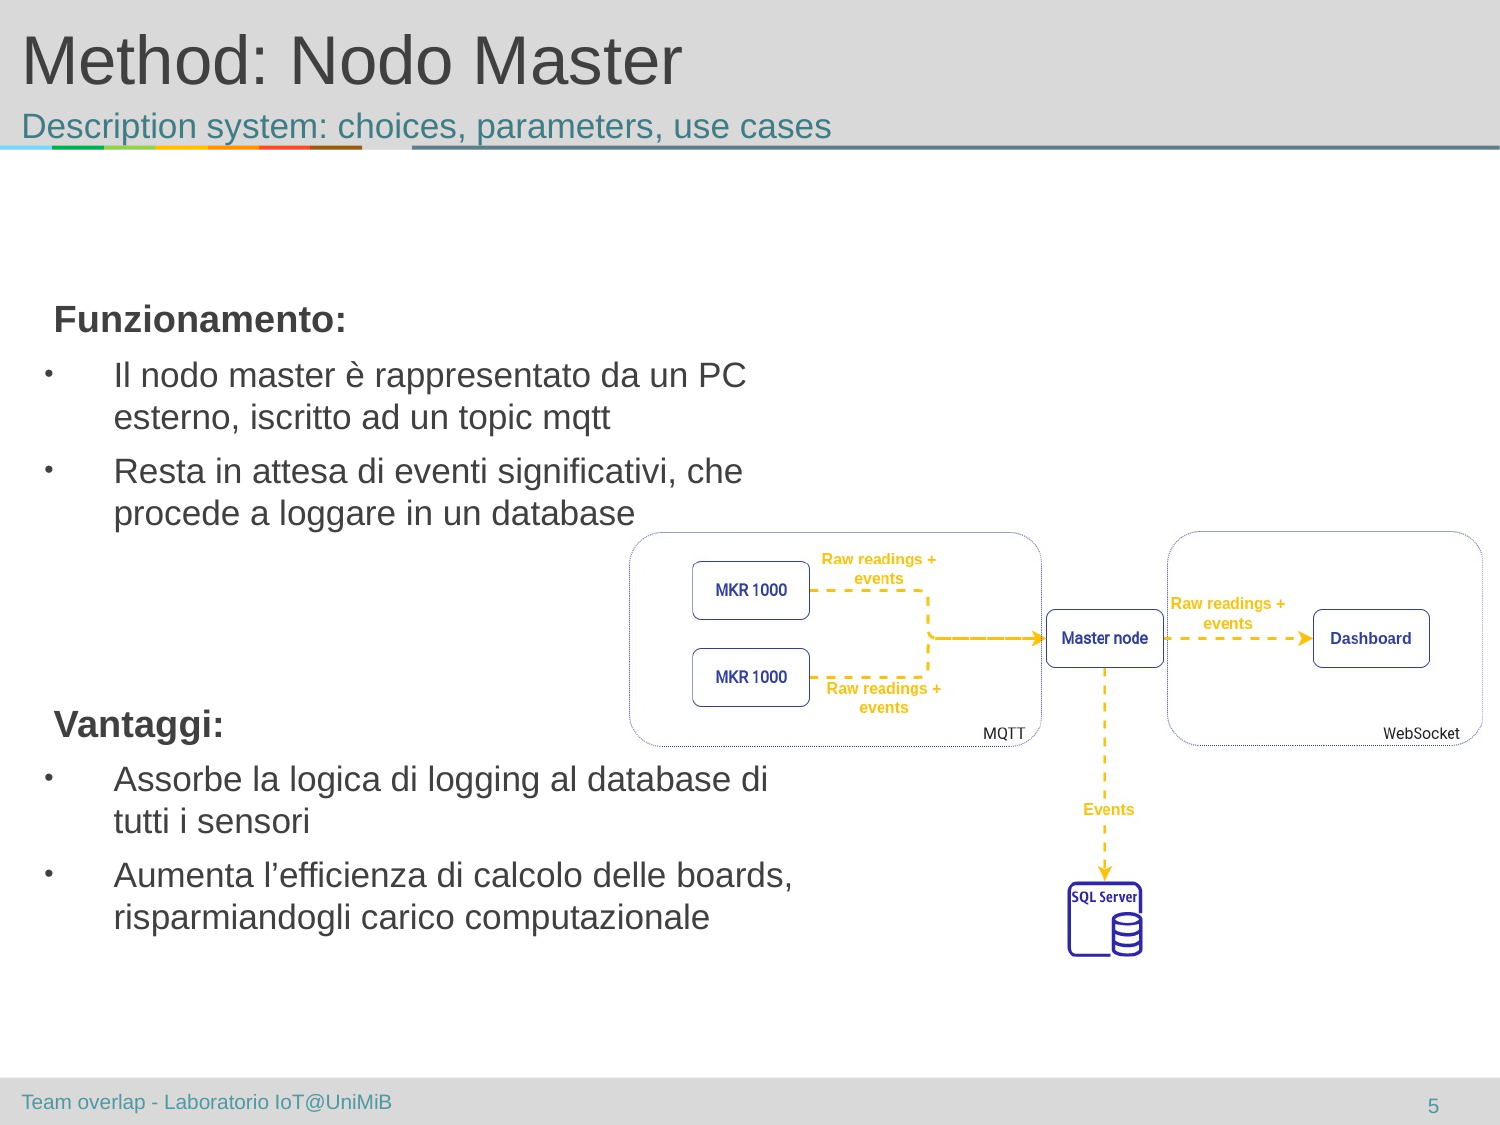

# Method: Nodo Master
Description system: choices, parameters, use cases
Funzionamento:
Il nodo master è rappresentato da un PC esterno, iscritto ad un topic mqtt
Resta in attesa di eventi significativi, che procede a loggare in un database
Vantaggi:
Assorbe la logica di logging al database di tutti i sensori
Aumenta l’efficienza di calcolo delle boards, risparmiandogli carico computazionale
Team overlap - Laboratorio IoT@UniMiB